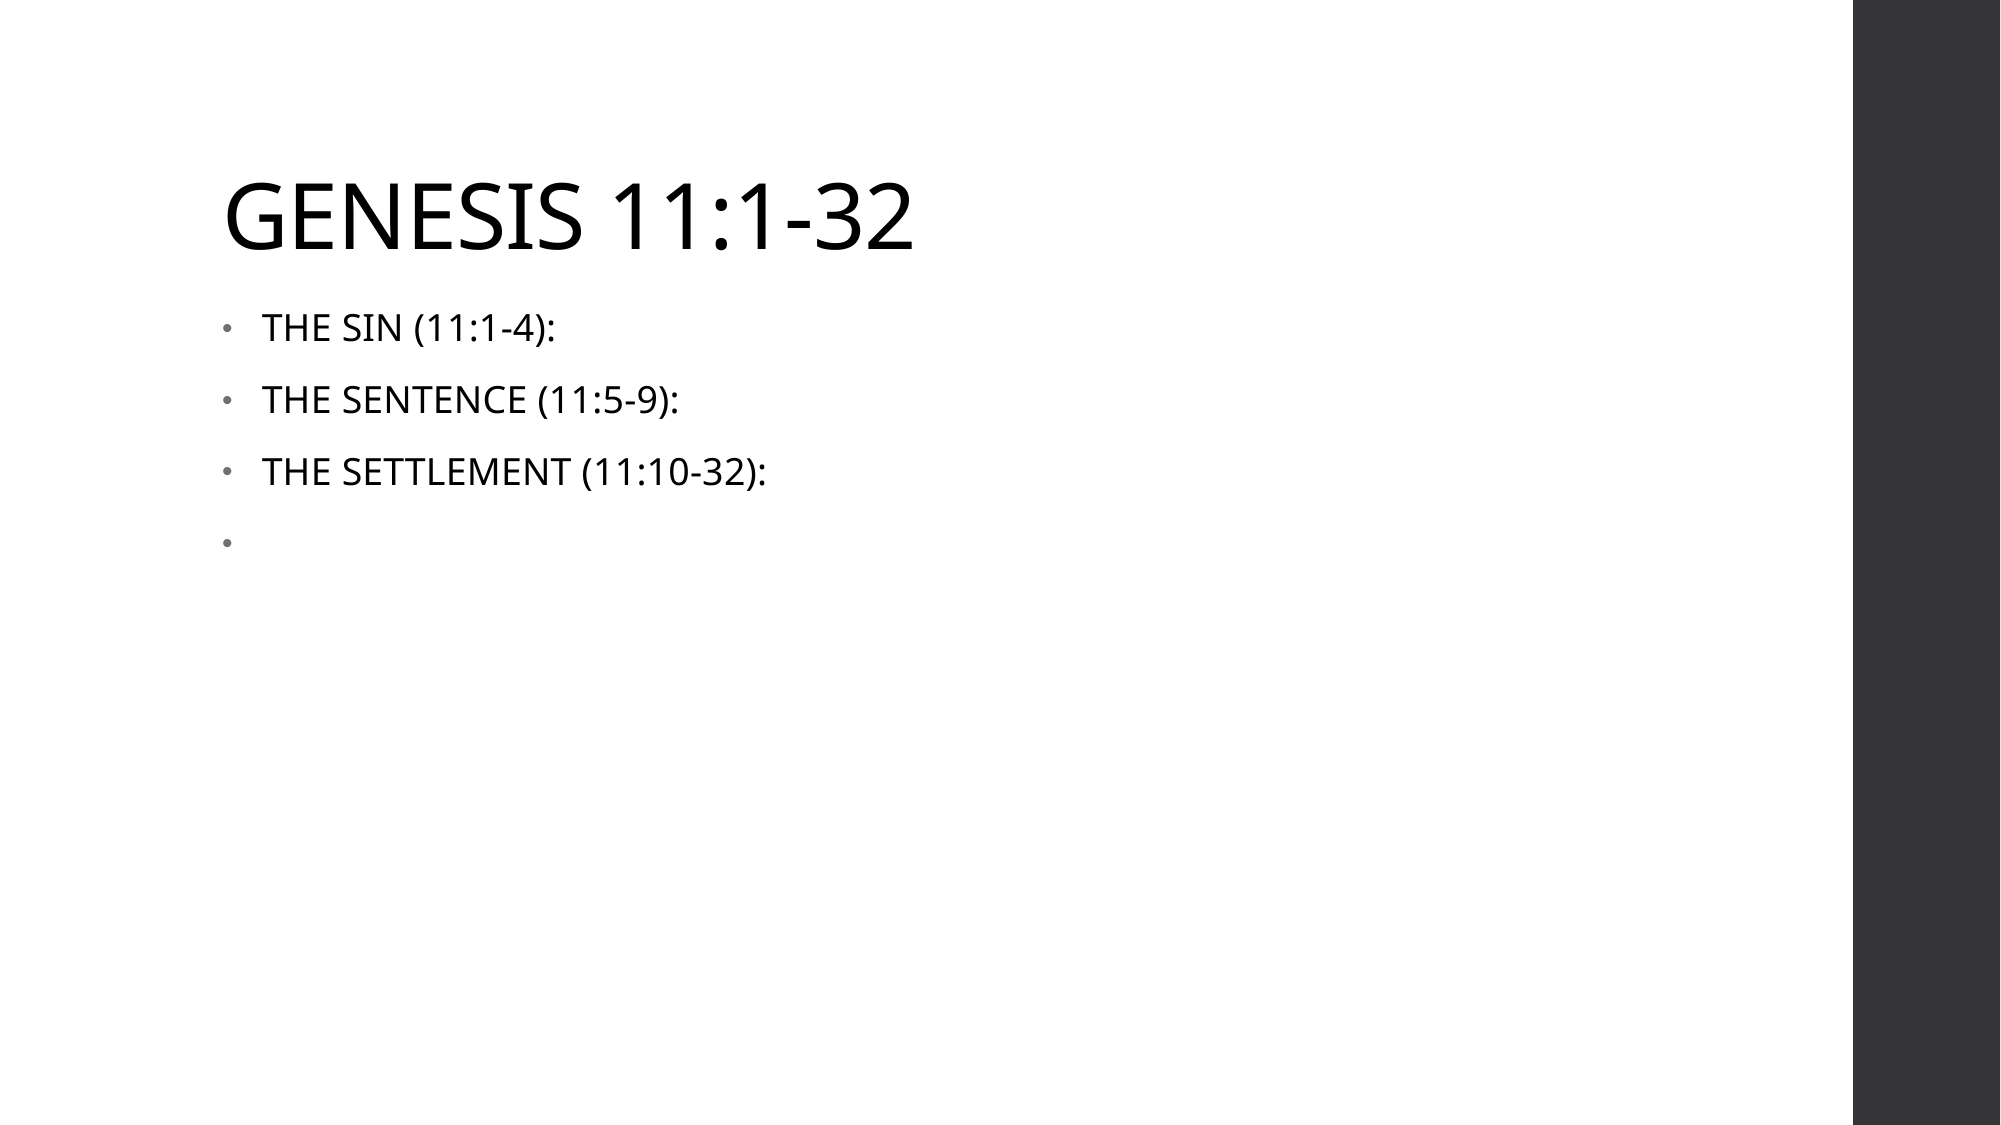

# GENESIS 11:1-32
 THE SIN (11:1-4):
 THE SENTENCE (11:5-9):
 THE SETTLEMENT (11:10-32):